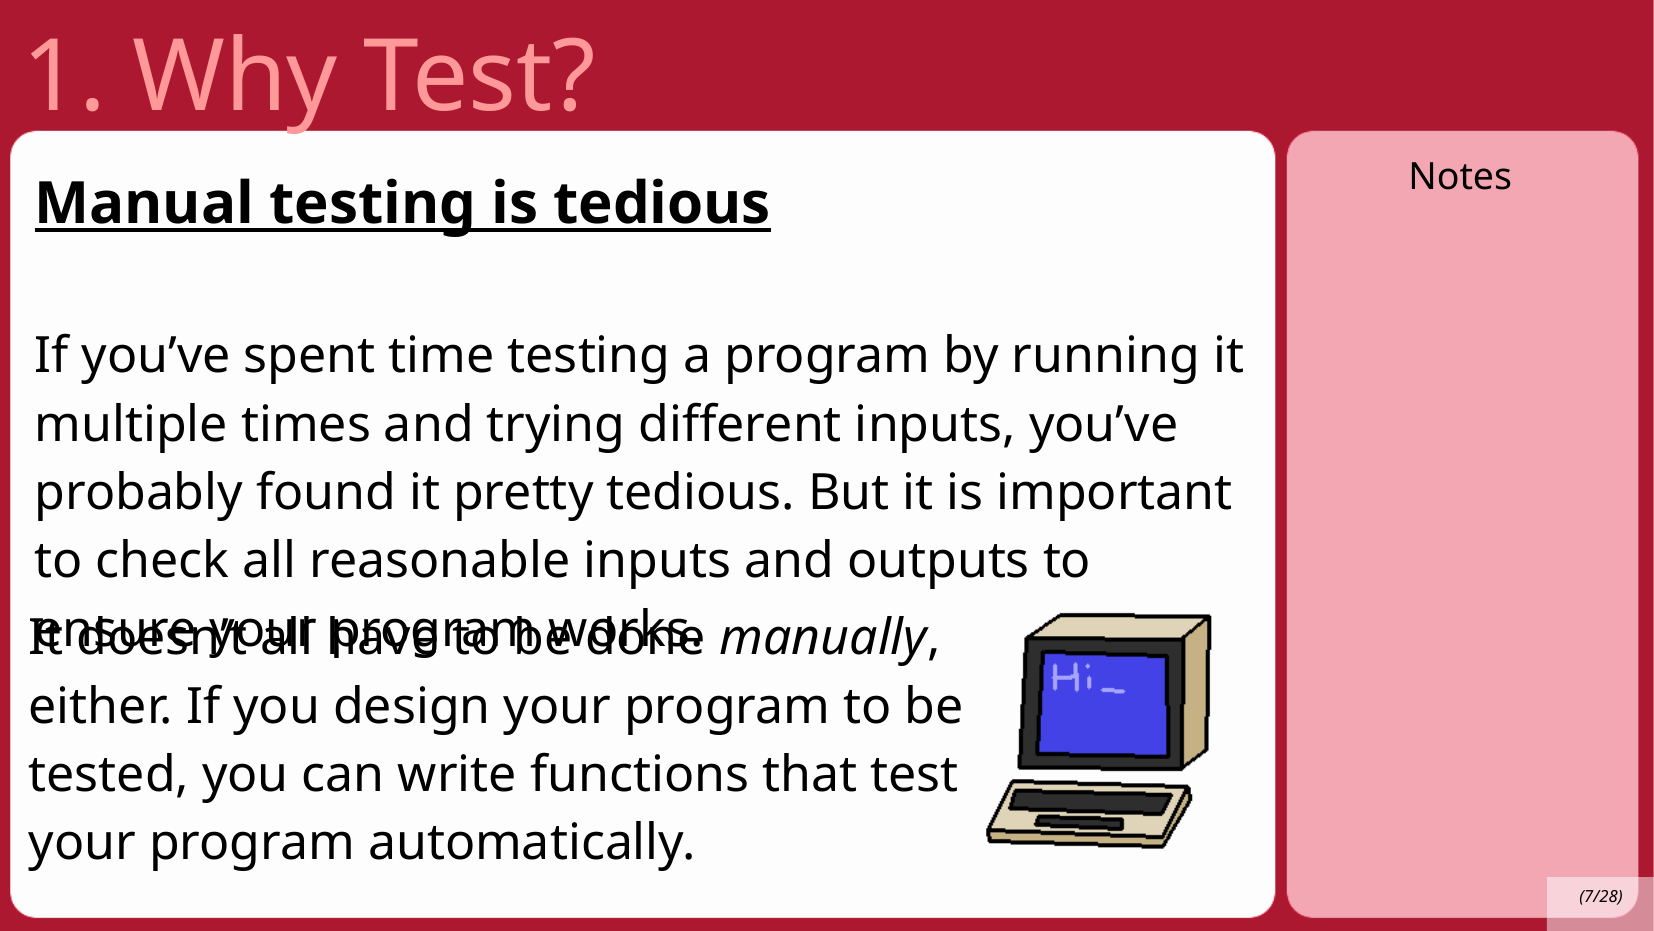

# 1. Why Test?
Notes
Manual testing is tedious
If you’ve spent time testing a program by running it multiple times and trying different inputs, you’ve probably found it pretty tedious. But it is important to check all reasonable inputs and outputs to ensure your program works.
It doesn’t all have to be done manually, either. If you design your program to be tested, you can write functions that test your program automatically.